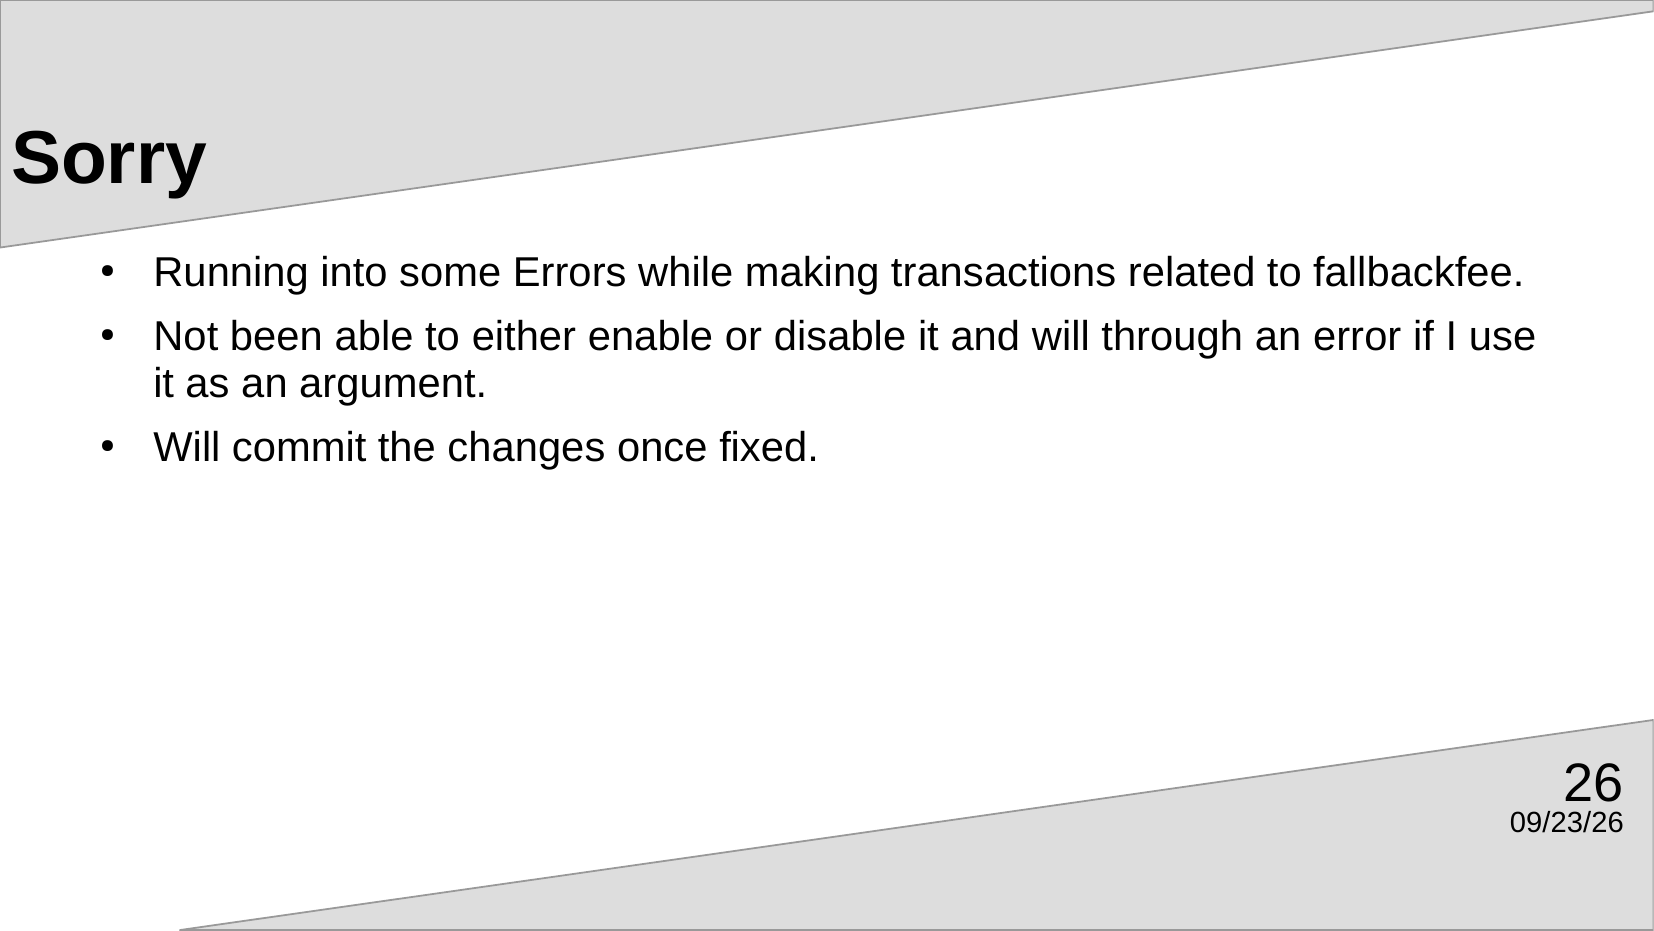

# Sorry
Running into some Errors while making transactions related to fallbackfee.
Not been able to either enable or disable it and will through an error if I use it as an argument.
Will commit the changes once fixed.
26